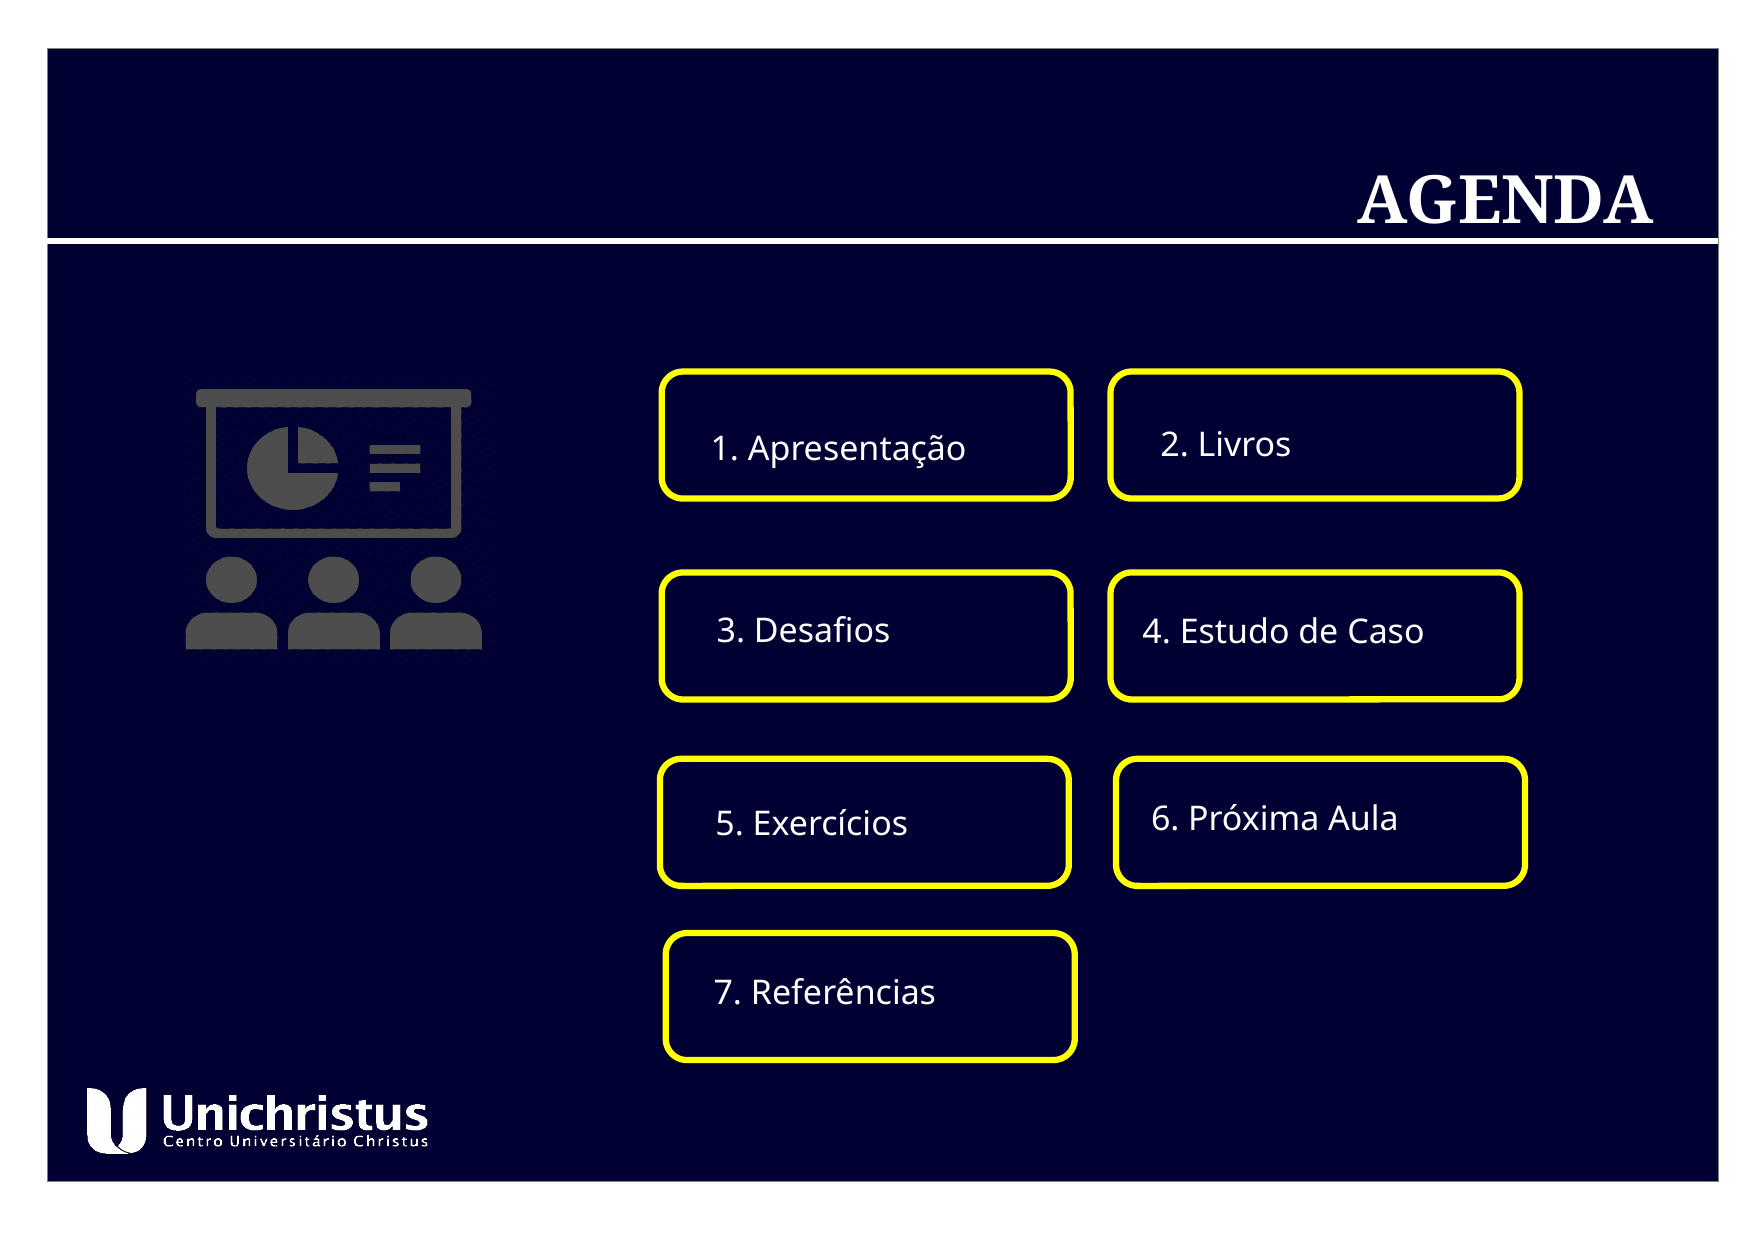

AGENDA
2. Livros
1. Apresentação
3. Desafios
4. Estudo de Caso
6. Próxima Aula
5. Exercícios
7. Referências